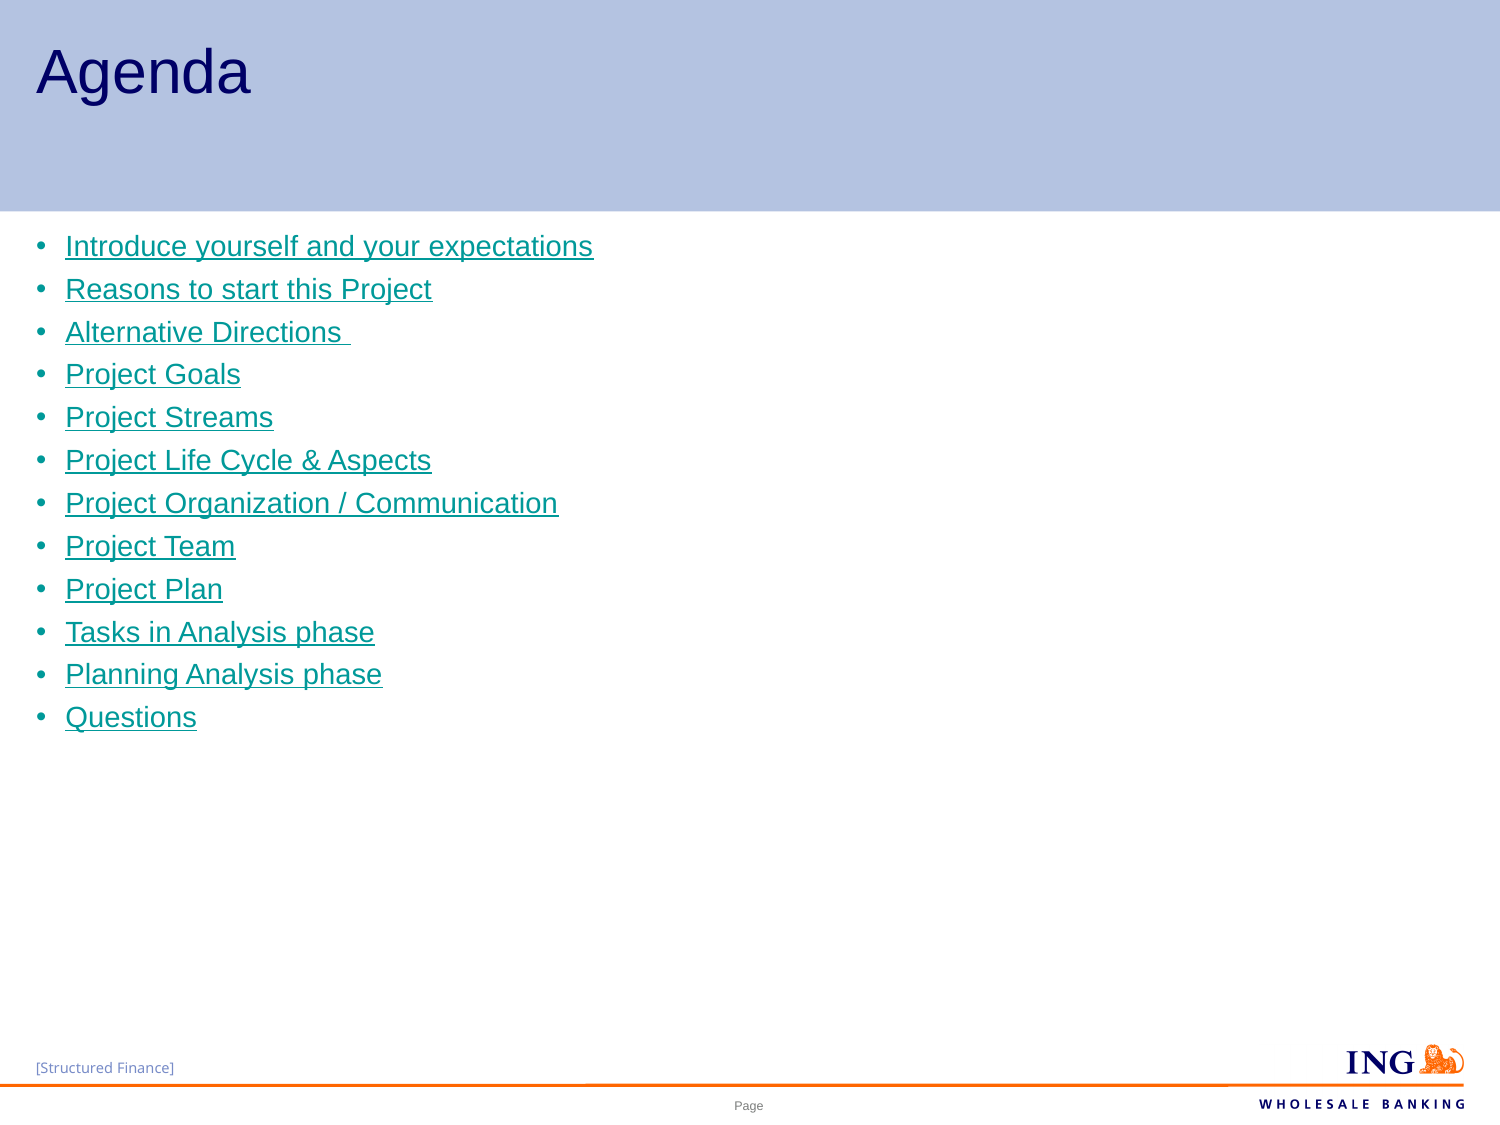

# Agenda
Introduce yourself and your expectations
Reasons to start this Project
Alternative Directions
Project Goals
Project Streams
Project Life Cycle & Aspects
Project Organization / Communication
Project Team
Project Plan
Tasks in Analysis phase
Planning Analysis phase
Questions
[Structured Finance]
Page